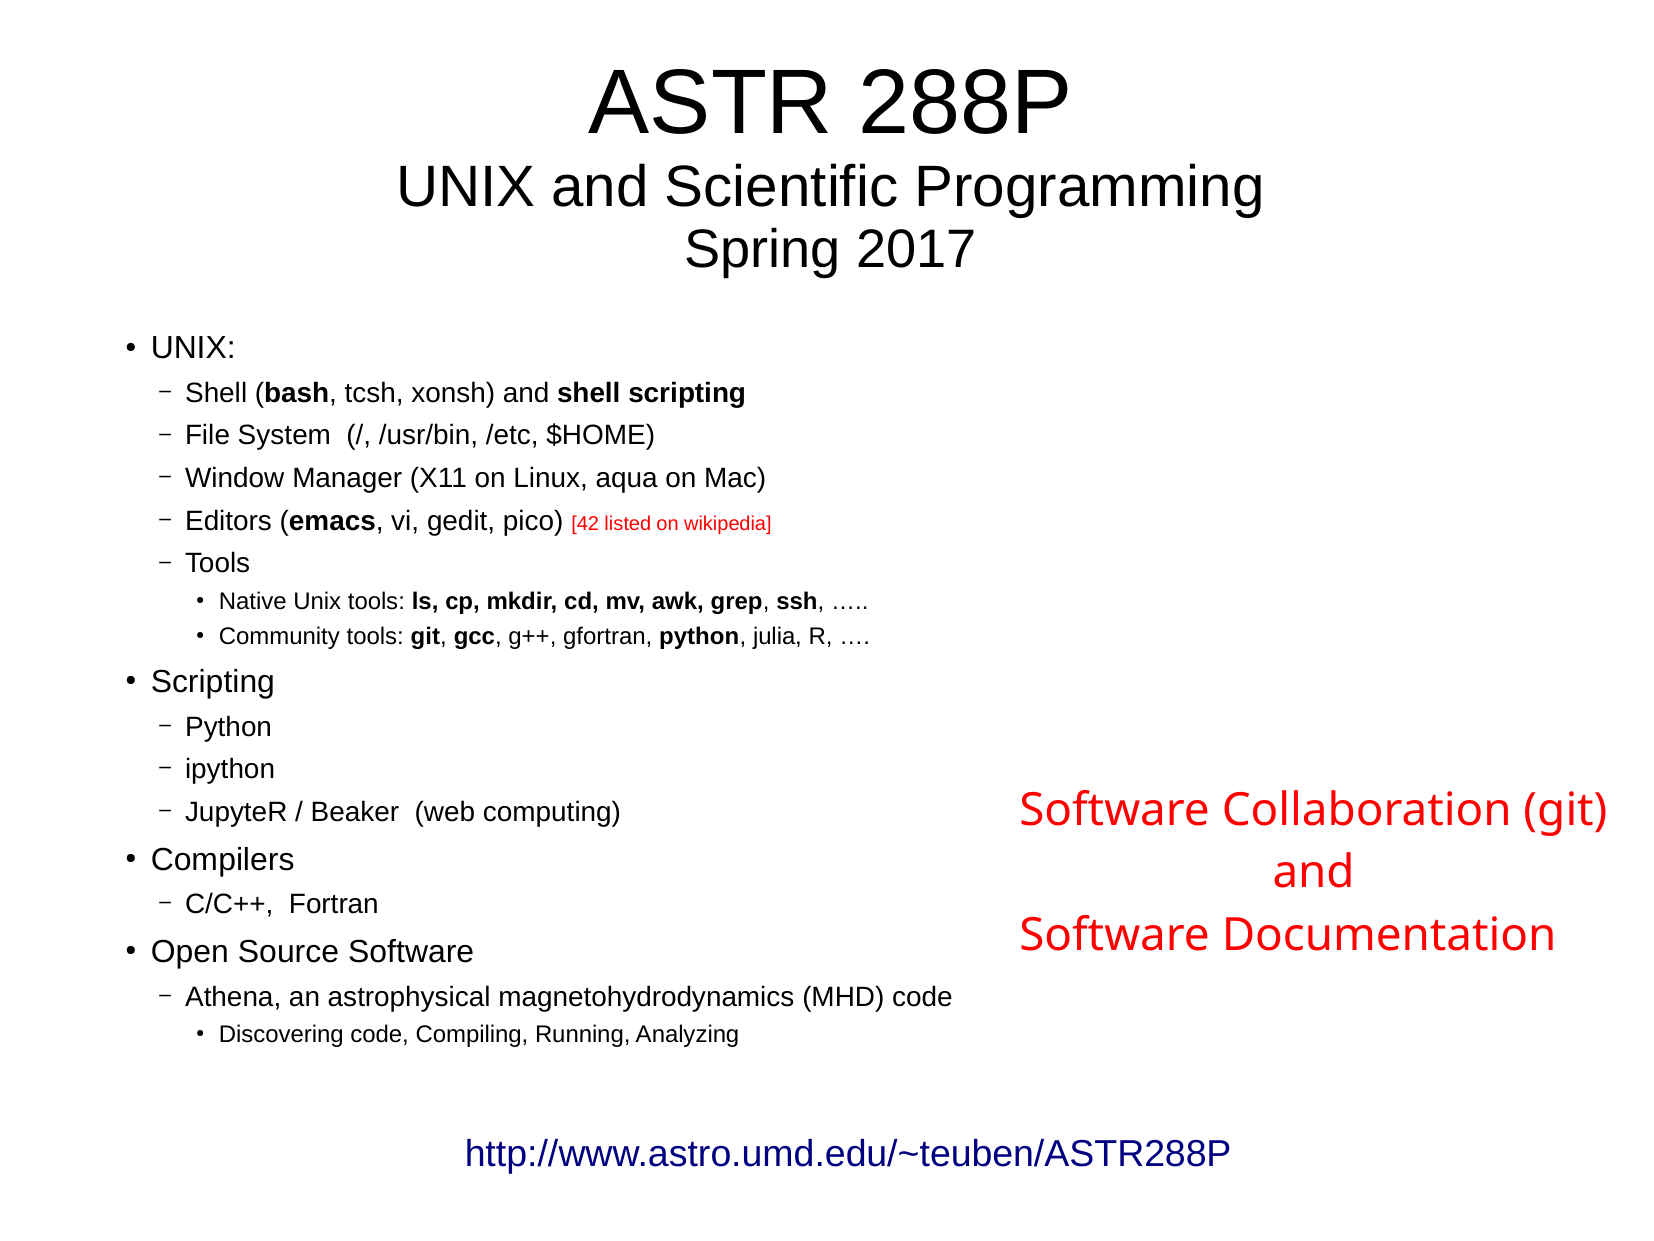

# ASTR 288P UNIX and Scientific Programming Spring 2017
UNIX:
Shell (bash, tcsh, xonsh) and shell scripting
File System (/, /usr/bin, /etc, $HOME)
Window Manager (X11 on Linux, aqua on Mac)
Editors (emacs, vi, gedit, pico) [42 listed on wikipedia]
Tools
Native Unix tools: ls, cp, mkdir, cd, mv, awk, grep, ssh, …..
Community tools: git, gcc, g++, gfortran, python, julia, R, ….
Scripting
Python
ipython
JupyteR / Beaker (web computing)
Compilers
C/C++, Fortran
Open Source Software
Athena, an astrophysical magnetohydrodynamics (MHD) code
Discovering code, Compiling, Running, Analyzing
Software Collaboration (git)
and
Software Documentation
http://www.astro.umd.edu/~teuben/ASTR288P